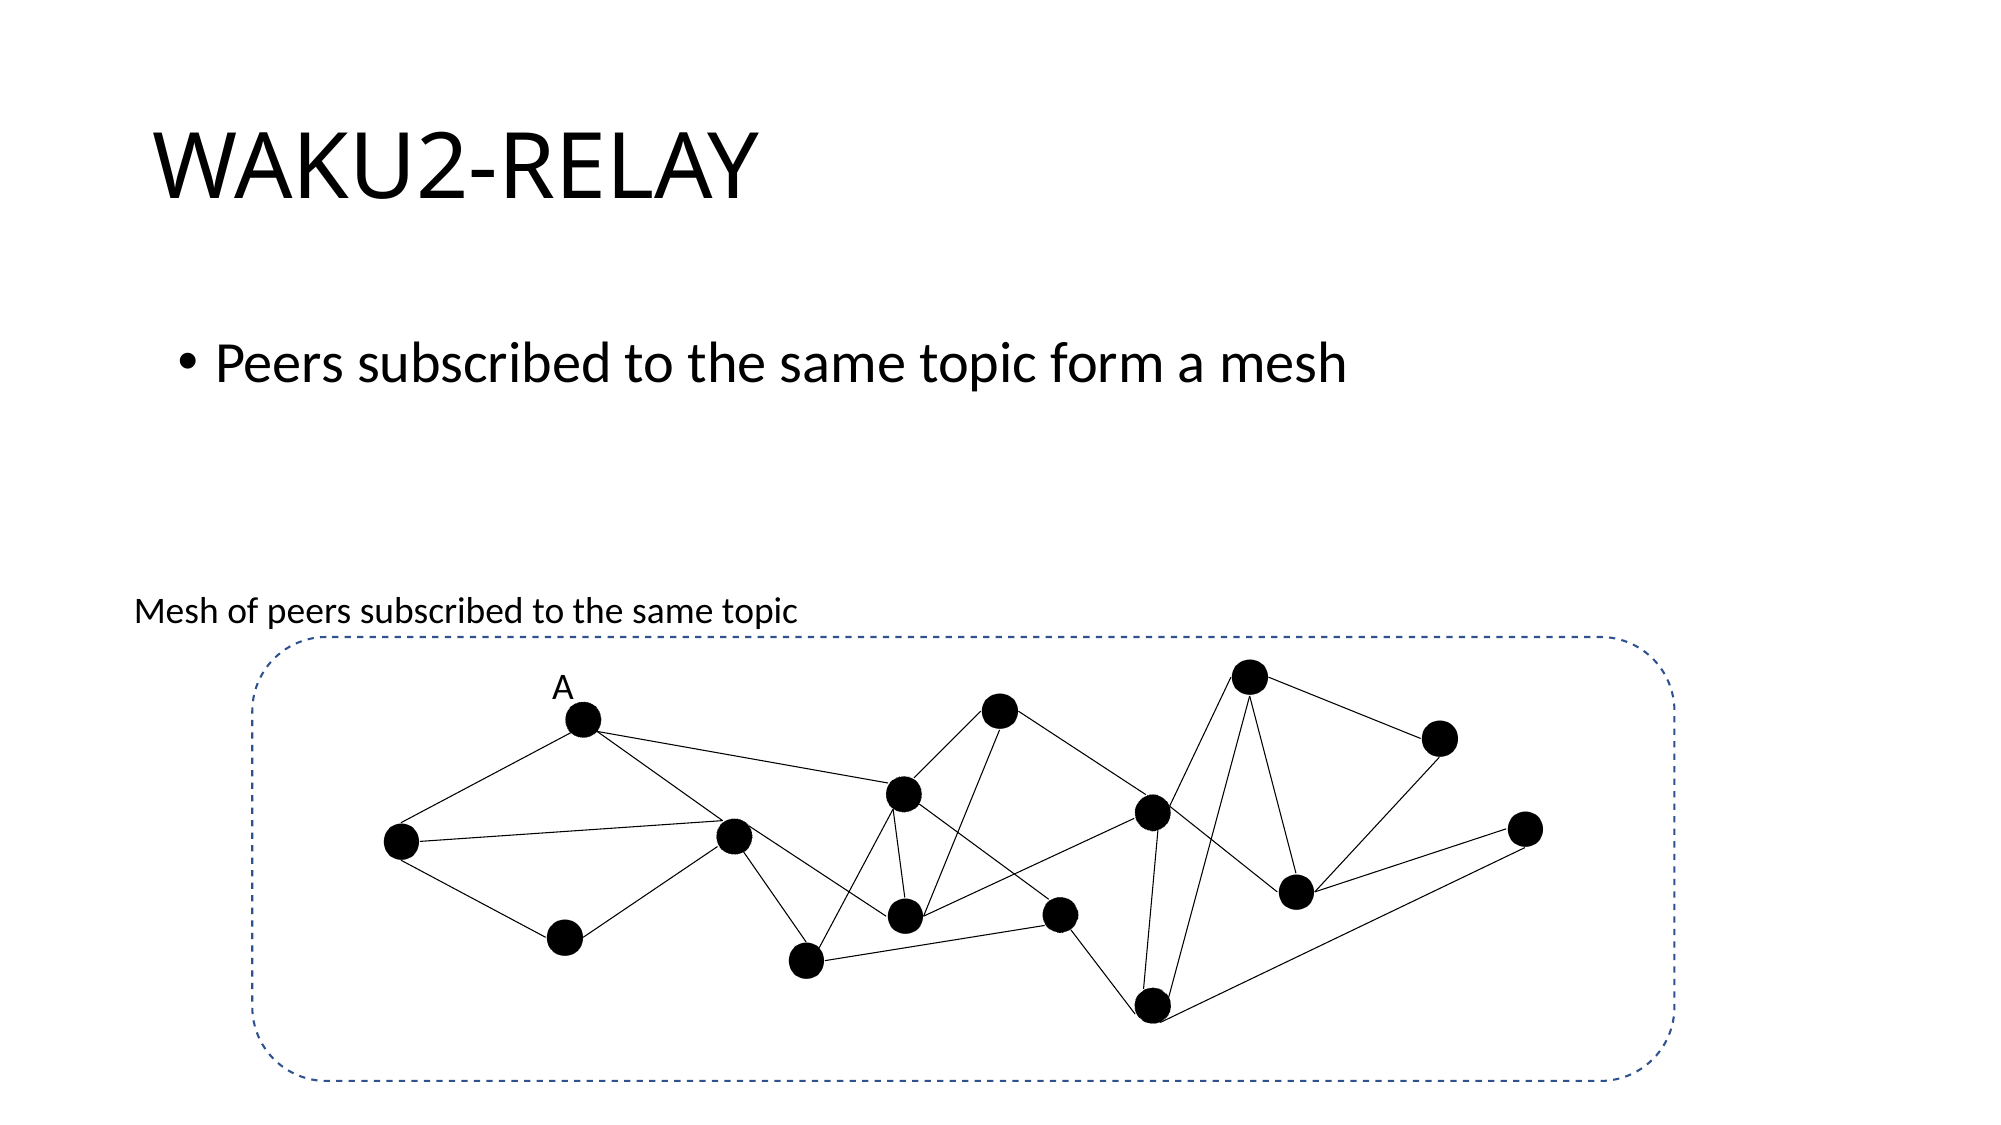

# WAKU2-RELAY
Peers subscribed to the same topic form a mesh
Mesh of peers subscribed to the same topic
A